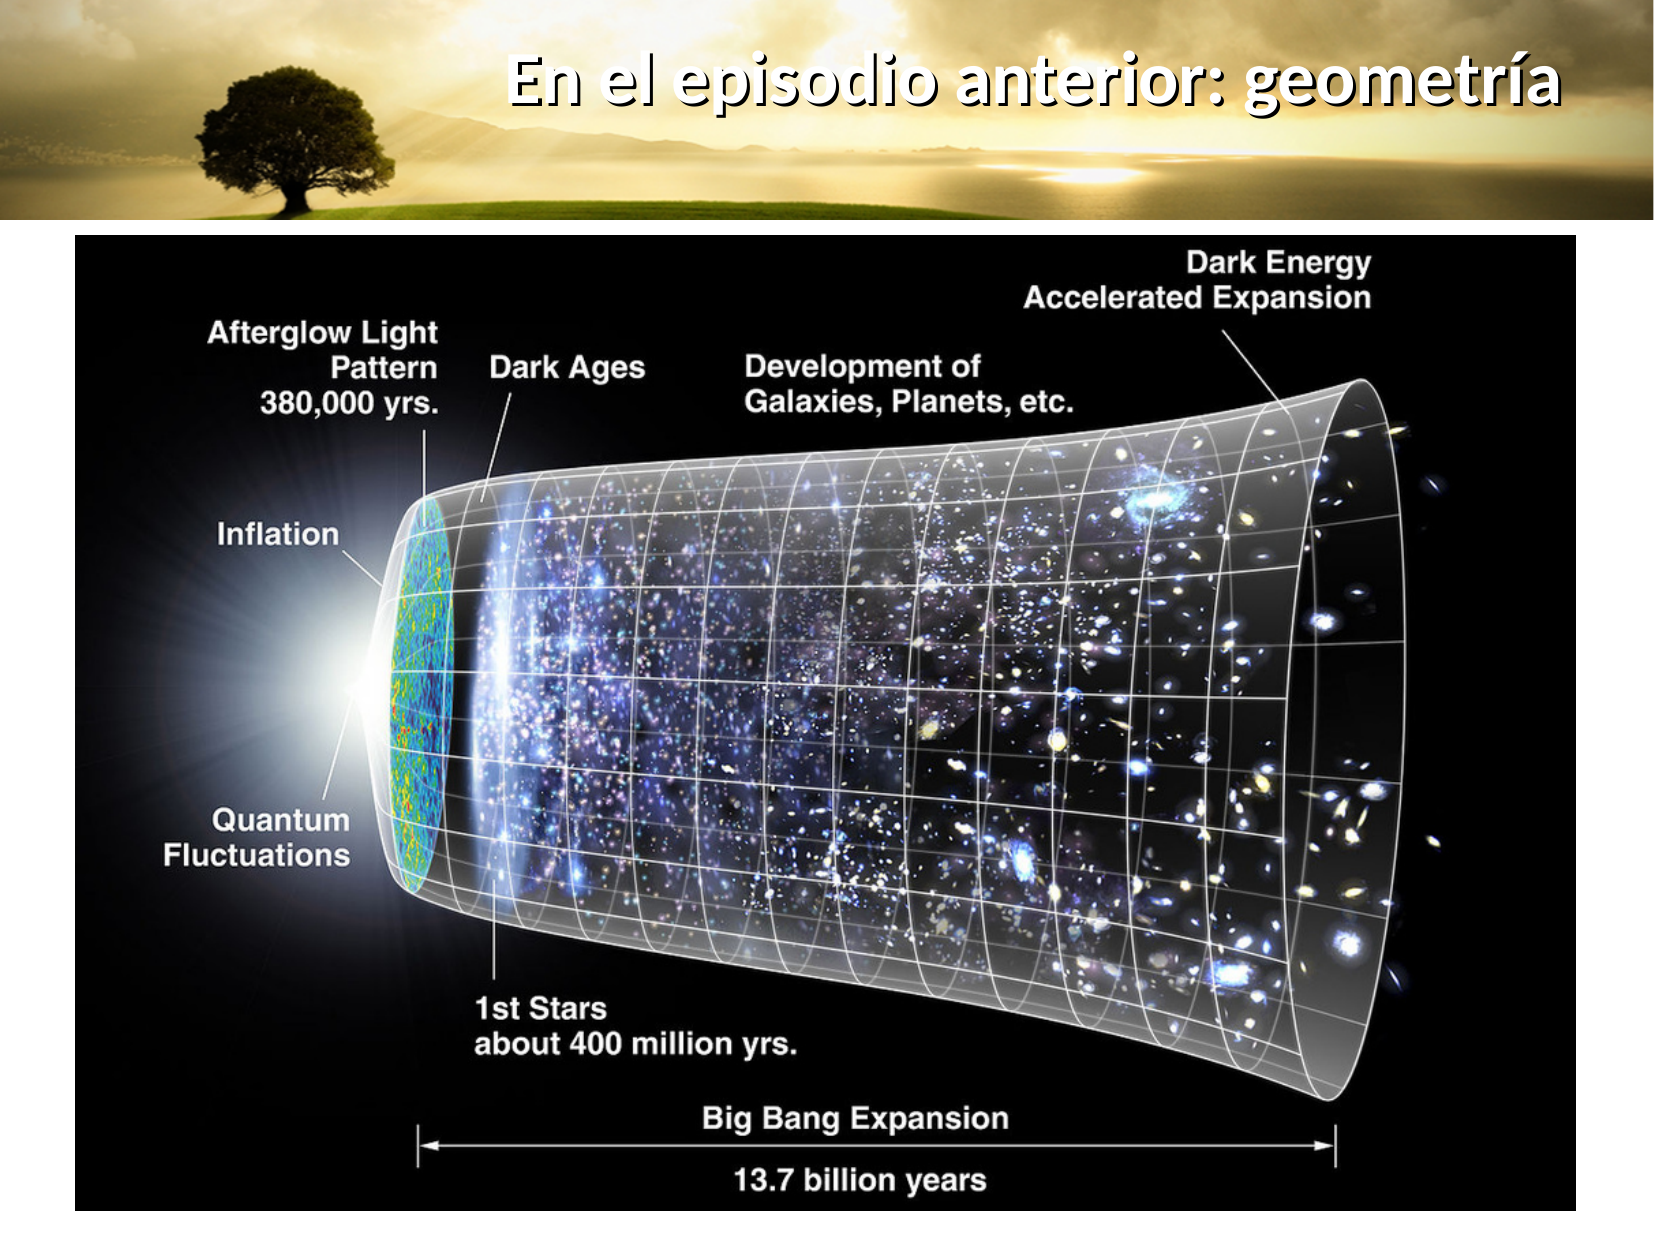

# En el episodio anterior: geometría
Vector